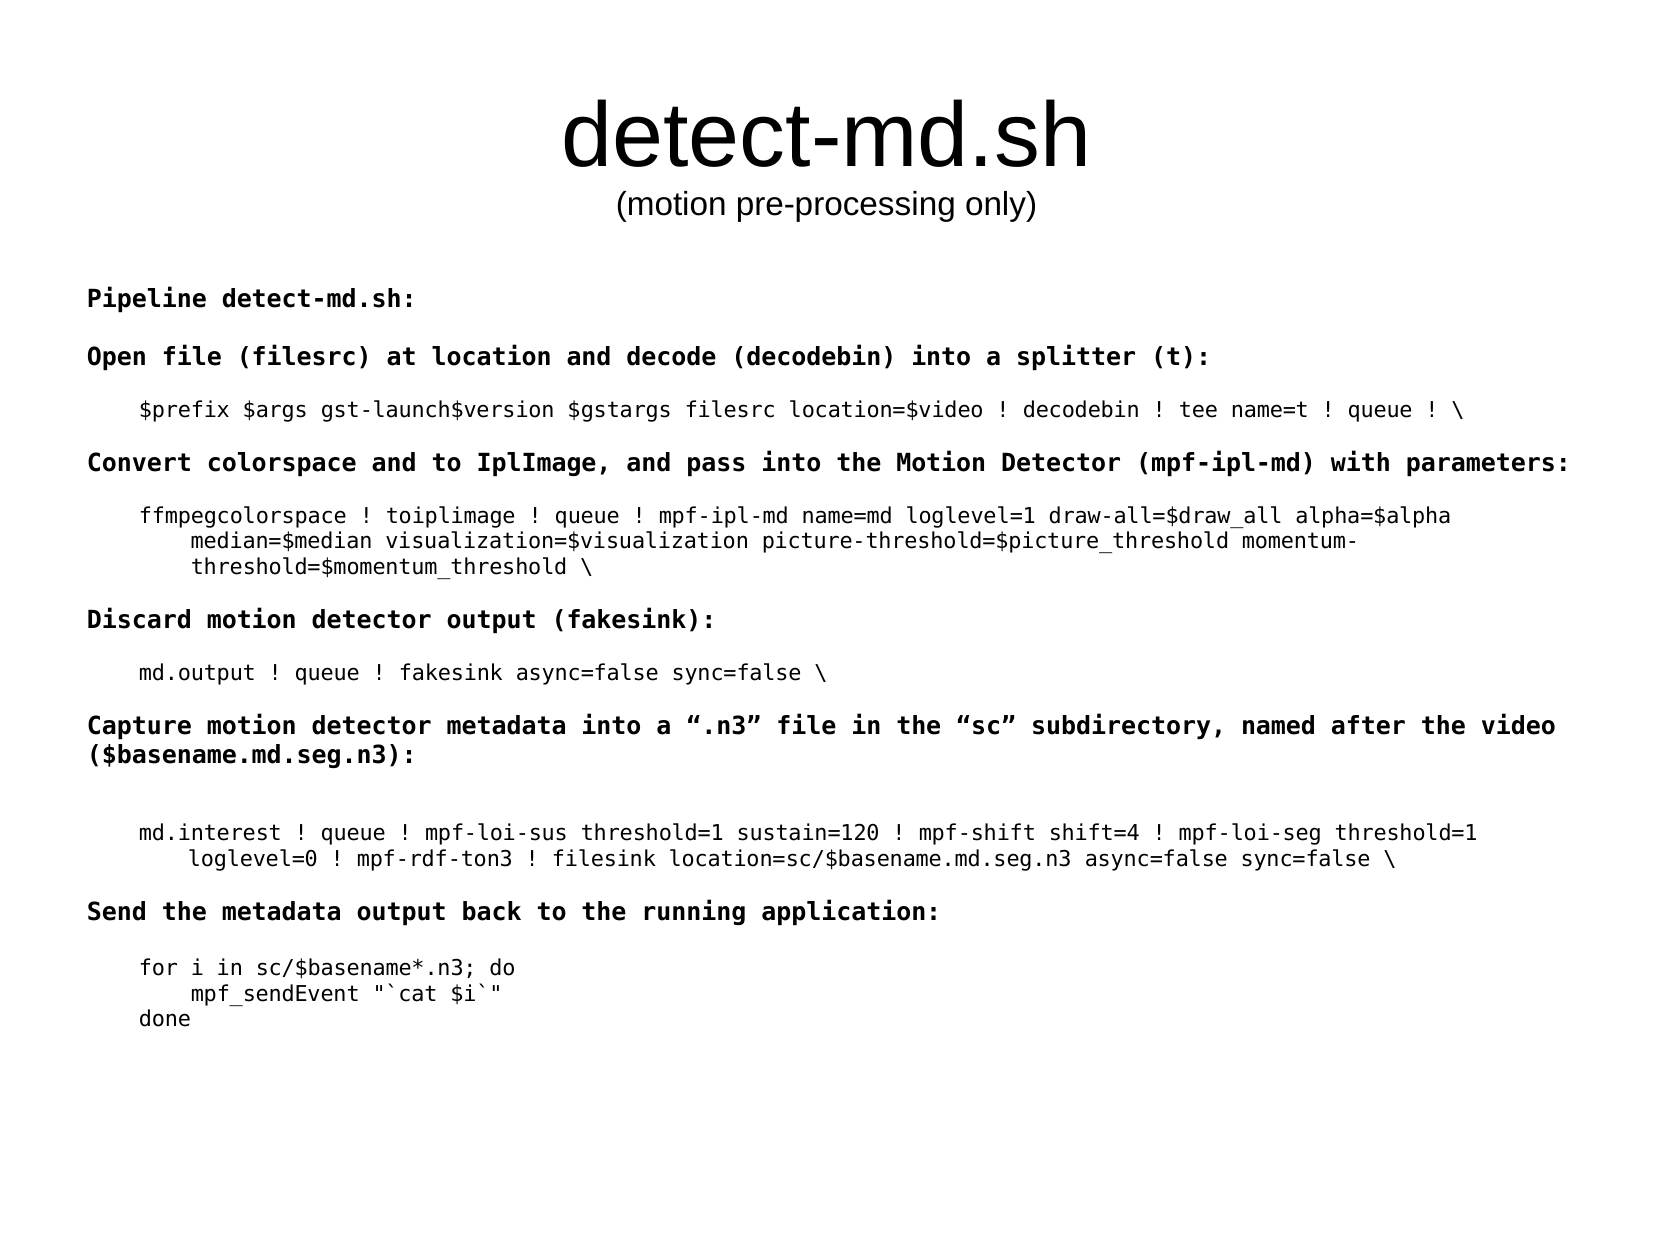

# detect-md.sh (motion pre-processing only)
Pipeline detect-md.sh:
Open file (filesrc) at location and decode (decodebin) into a splitter (t):
 $prefix $args gst-launch$version $gstargs filesrc location=$video ! decodebin ! tee name=t ! queue ! \
Convert colorspace and to IplImage, and pass into the Motion Detector (mpf-ipl-md) with parameters:
 ffmpegcolorspace ! toiplimage ! queue ! mpf-ipl-md name=md loglevel=1 draw-all=$draw_all alpha=$alpha
 median=$median visualization=$visualization picture-threshold=$picture_threshold momentum-
 threshold=$momentum_threshold \
Discard motion detector output (fakesink):
 md.output ! queue ! fakesink async=false sync=false \
Capture motion detector metadata into a “.n3” file in the “sc” subdirectory, named after the video ($basename.md.seg.n3):
 md.interest ! queue ! mpf-loi-sus threshold=1 sustain=120 ! mpf-shift shift=4 ! mpf-loi-seg threshold=1 		 loglevel=0 ! mpf-rdf-ton3 ! filesink location=sc/$basename.md.seg.n3 async=false sync=false \
Send the metadata output back to the running application:
 for i in sc/$basename*.n3; do
 mpf_sendEvent "`cat $i`"
 done